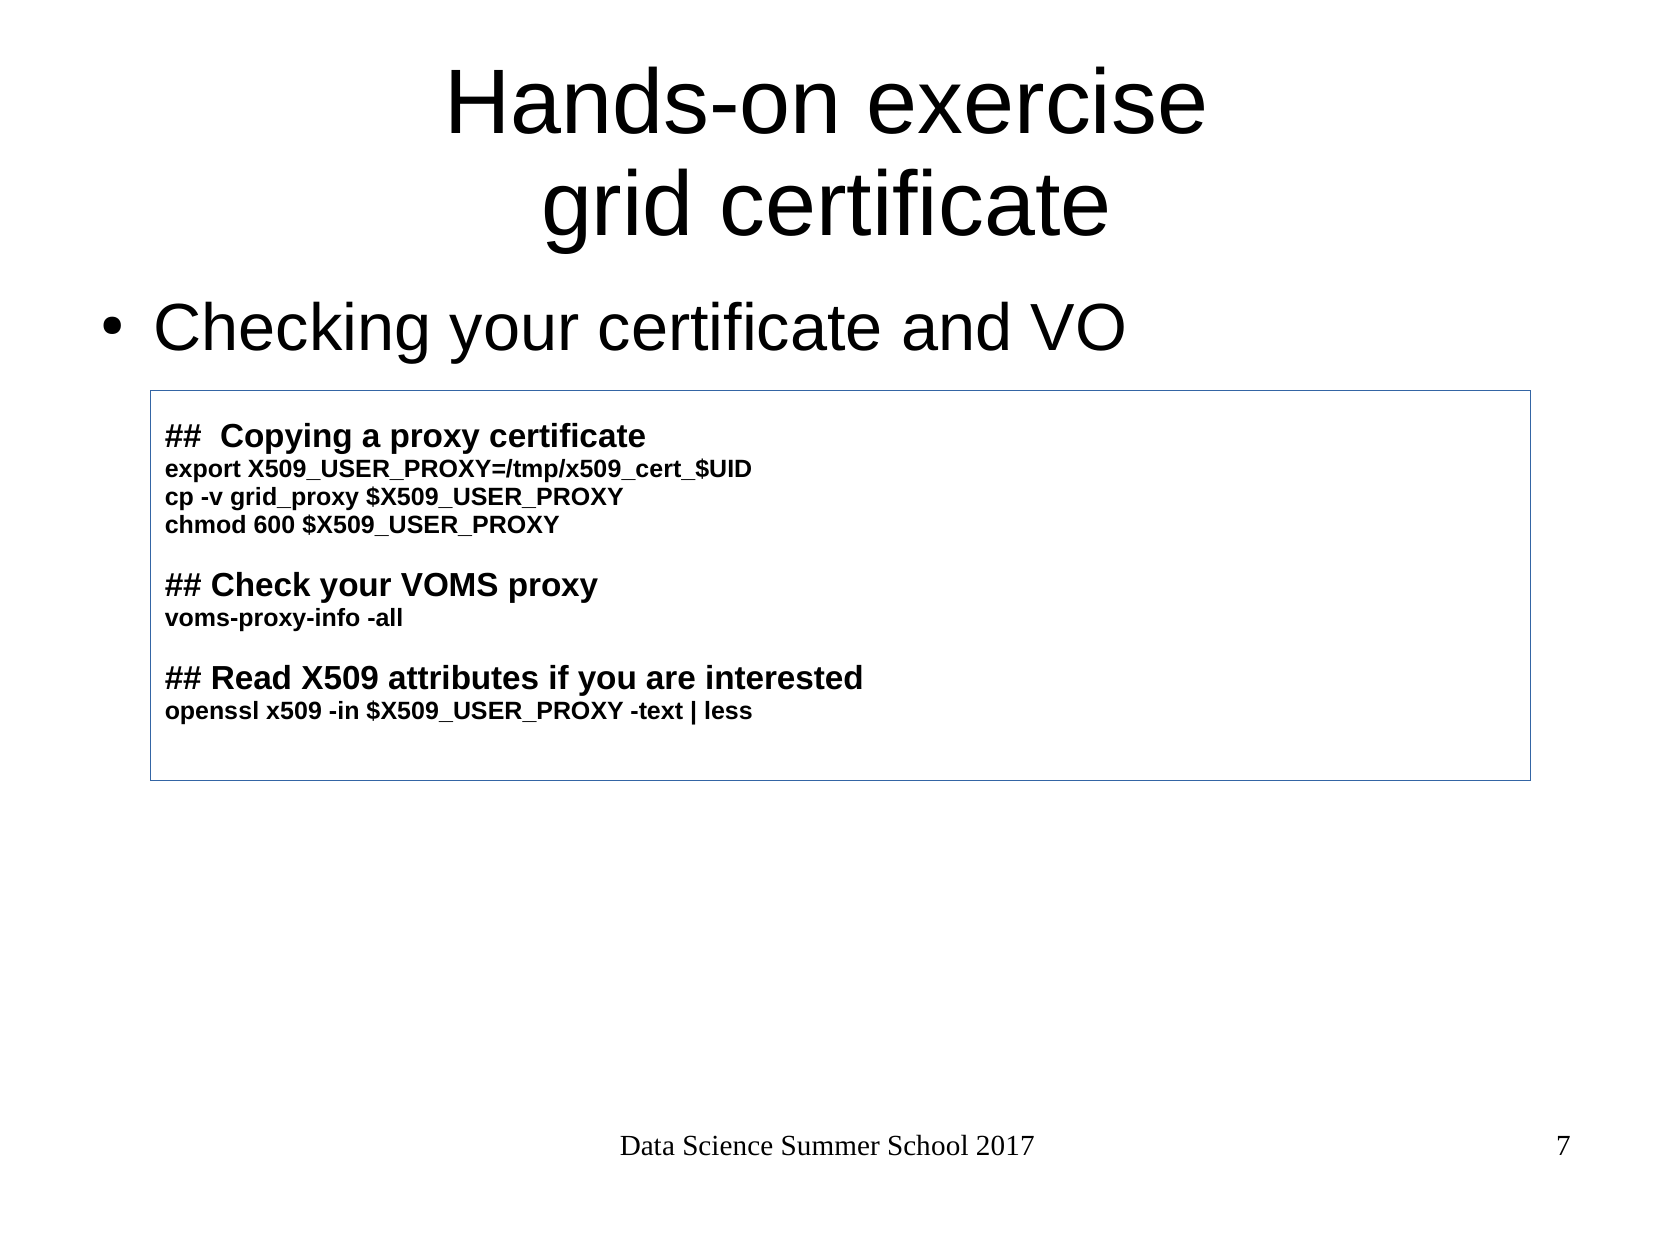

# Hands-on exercise grid certificate
Checking your certificate and VO
## Copying a proxy certificate
export X509_USER_PROXY=/tmp/x509_cert_$UID
cp -v grid_proxy $X509_USER_PROXY
chmod 600 $X509_USER_PROXY
## Check your VOMS proxy
voms-proxy-info -all
## Read X509 attributes if you are interested
openssl x509 -in $X509_USER_PROXY -text | less
Data Science Summer School 2017
7